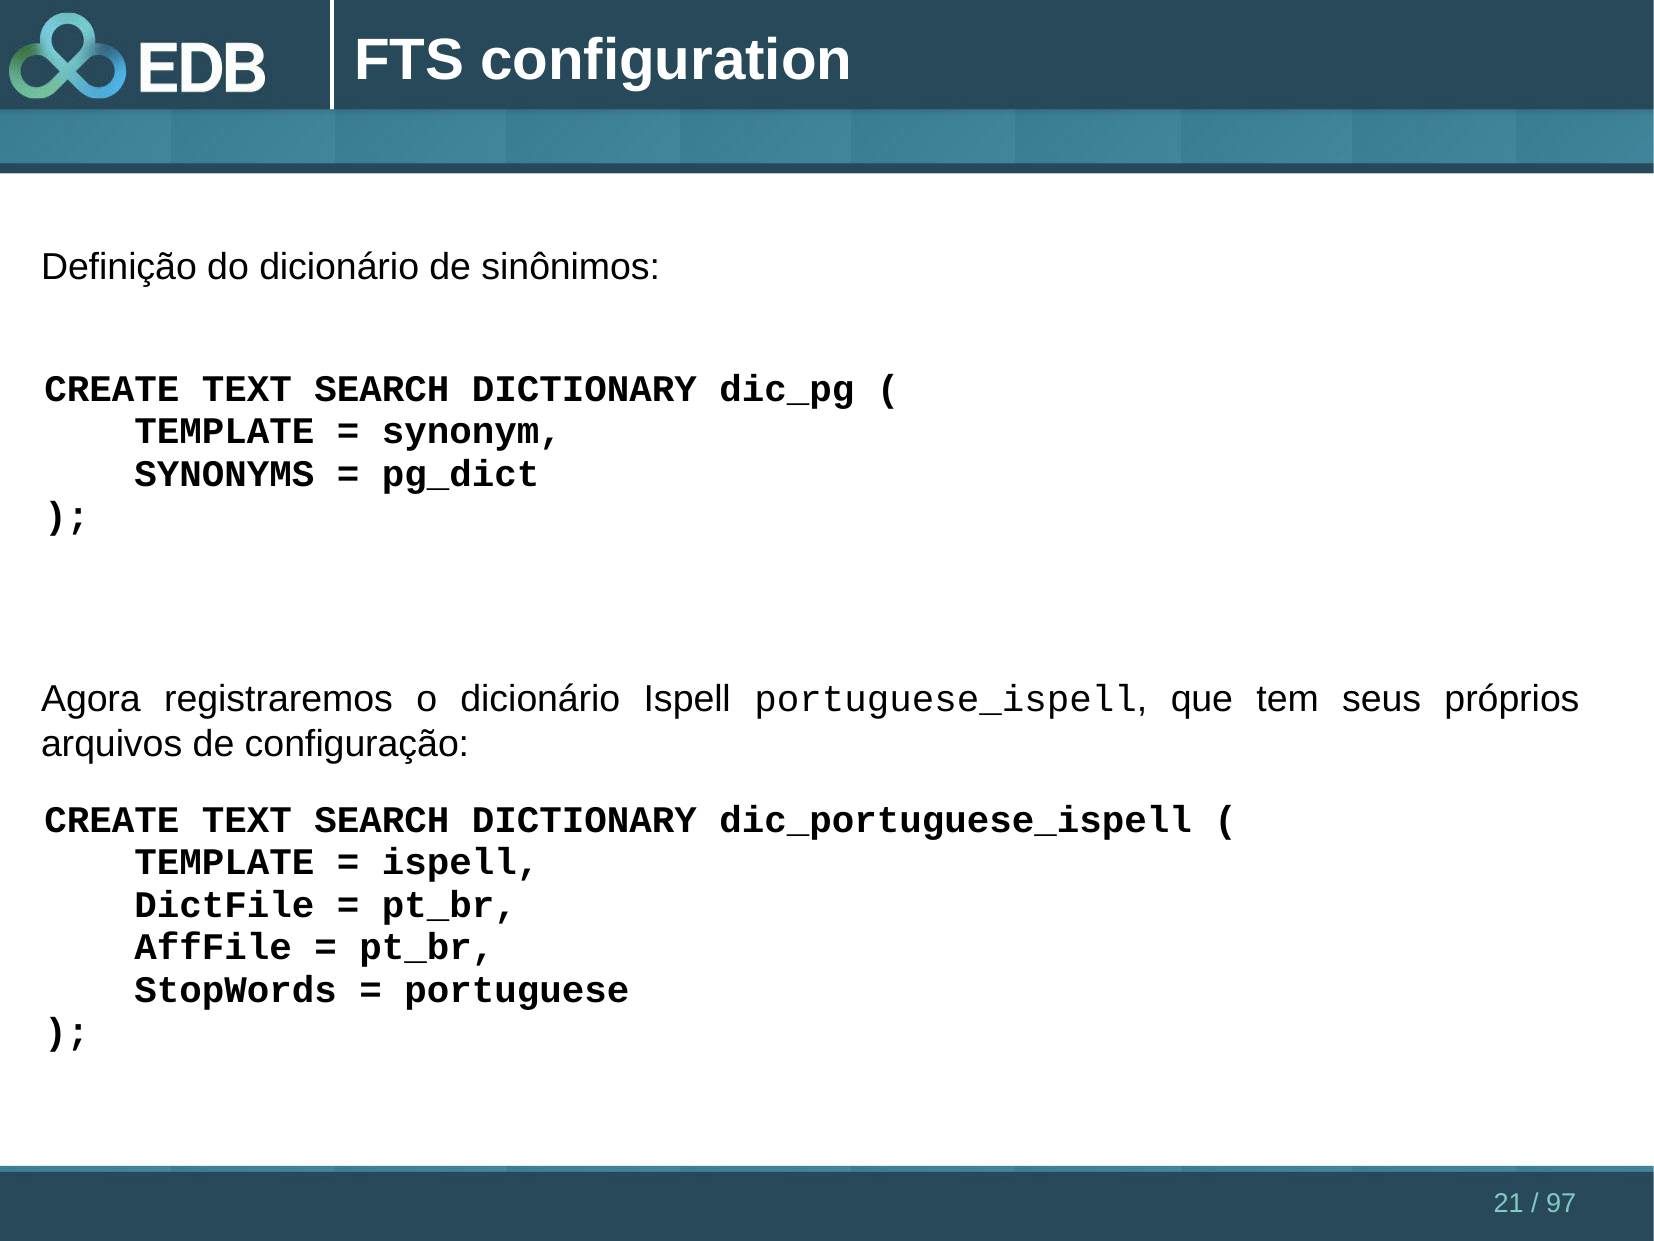

# FTS configuration
Definição do dicionário de sinônimos:
CREATE TEXT SEARCH DICTIONARY dic_pg (
 TEMPLATE = synonym,
 SYNONYMS = pg_dict
);
Agora registraremos o dicionário Ispell portuguese_ispell, que tem seus próprios arquivos de configuração:
CREATE TEXT SEARCH DICTIONARY dic_portuguese_ispell (
 TEMPLATE = ispell,
 DictFile = pt_br,
 AffFile = pt_br,
 StopWords = portuguese
);